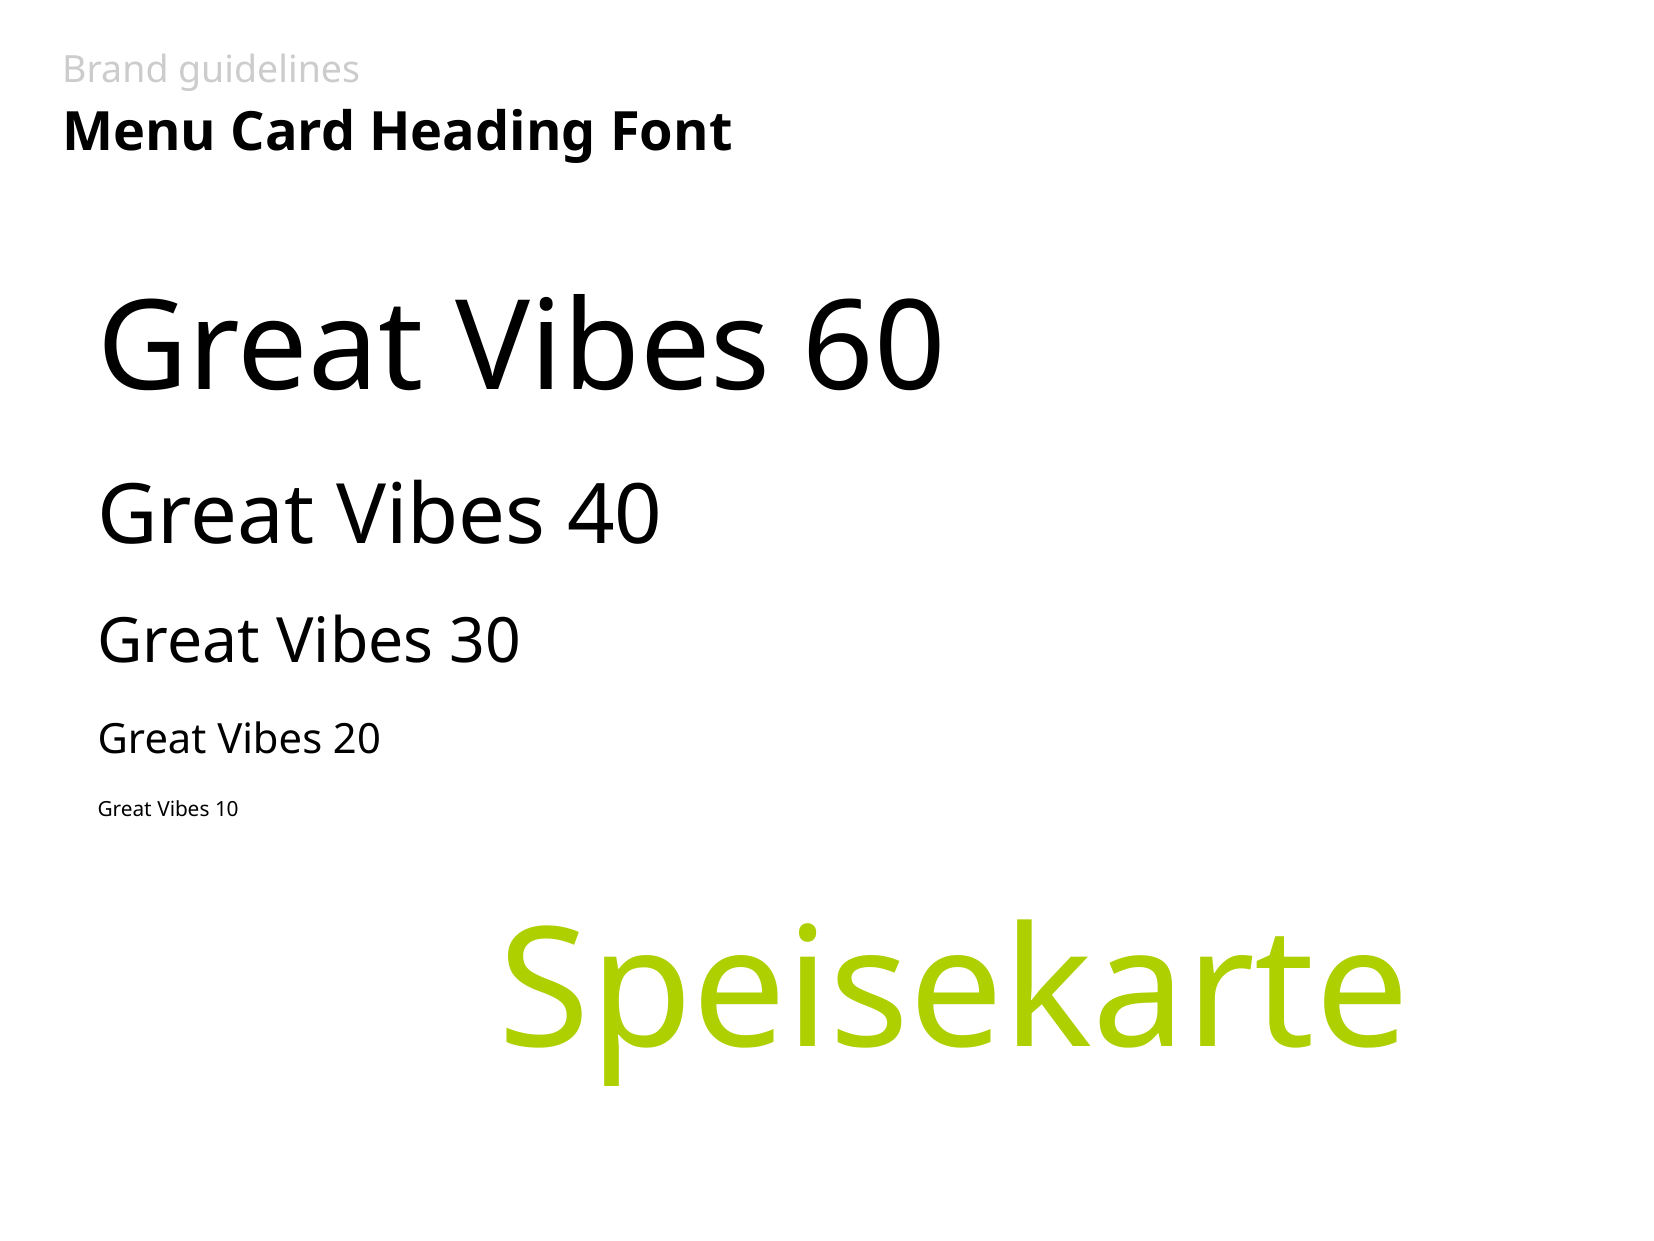

Brand guidelines
Menu Card Heading Font
Great Vibes 60
Great Vibes 40
Great Vibes 30
Great Vibes 20
Great Vibes 10
Speisekarte